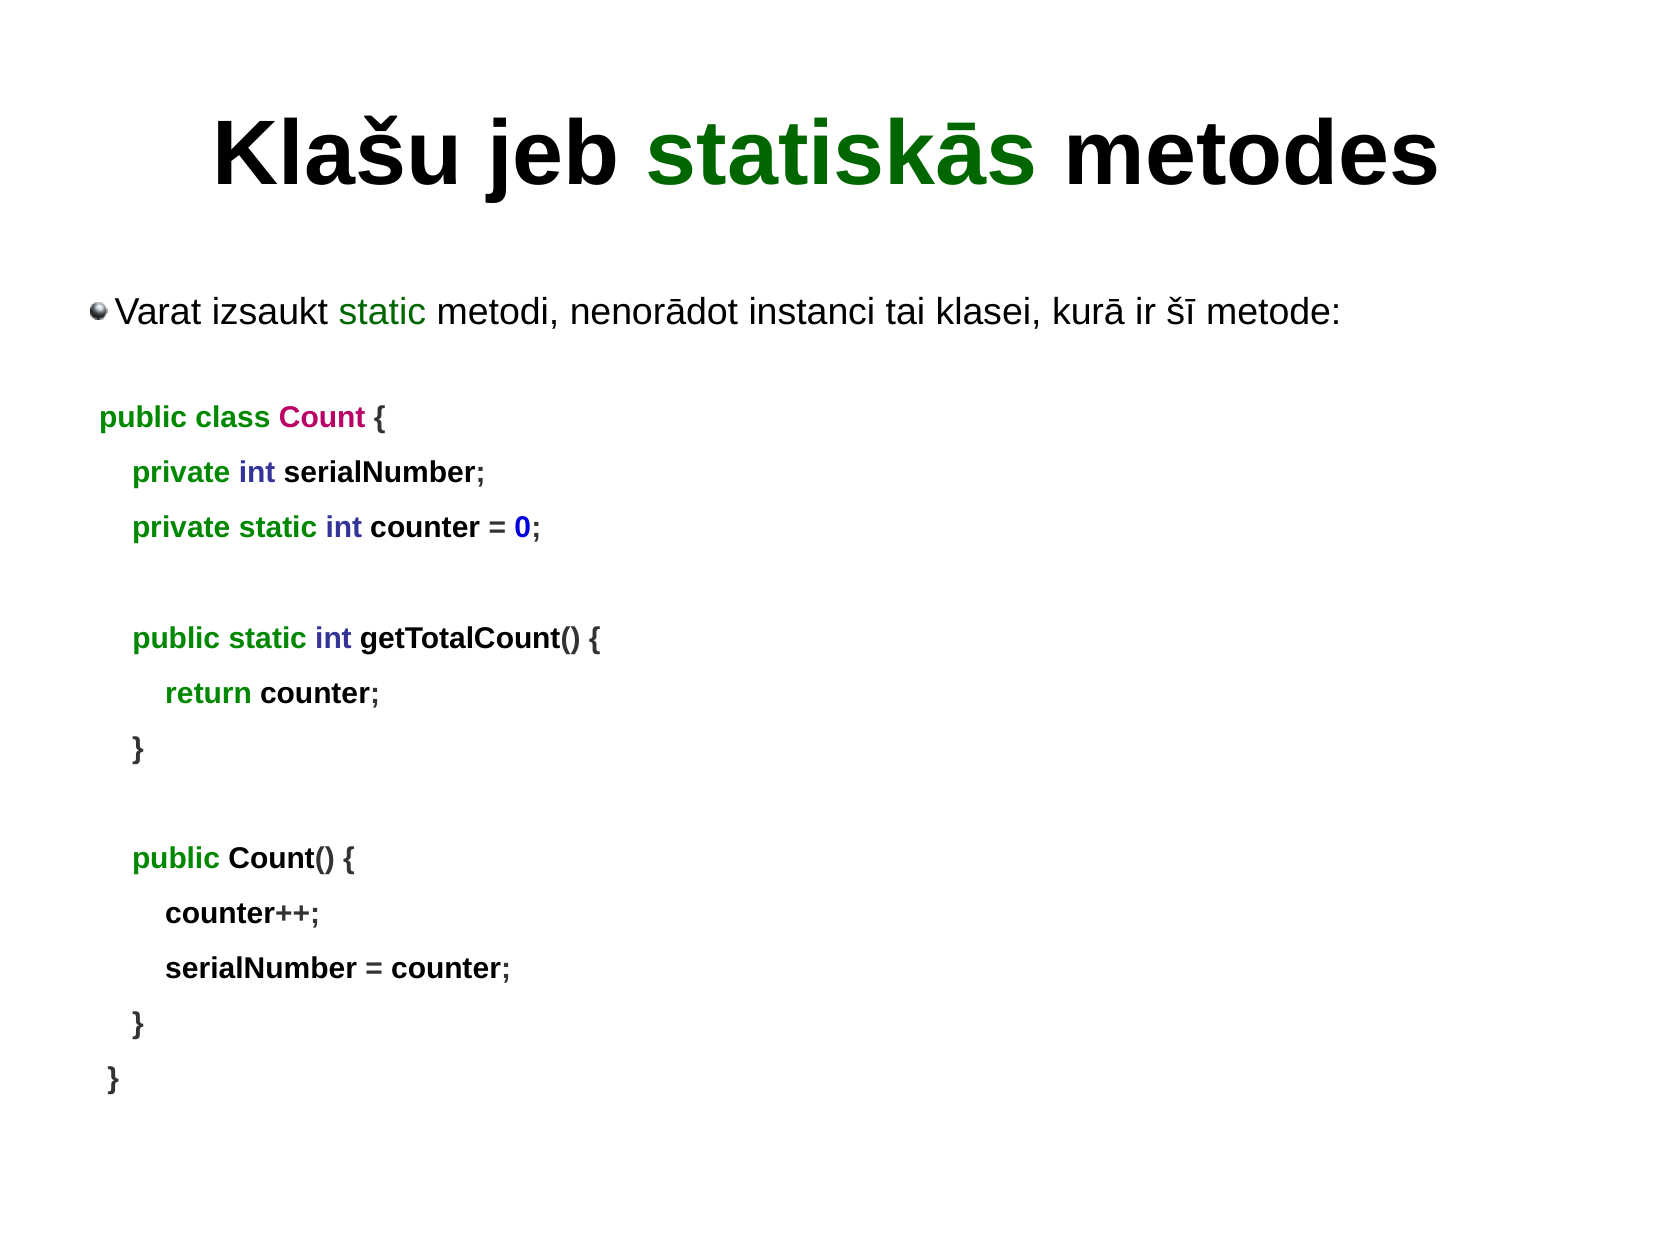

# Klašu jeb statiskās metodes
Varat izsaukt static metodi, nenorādot instanci tai klasei, kurā ir šī metode:
 public class Count {
 private int serialNumber;
 private static int counter = 0;
 public static int getTotalCount() {
 return counter;
 }
 public Count() {
 counter++;
 serialNumber = counter;
 }
 }